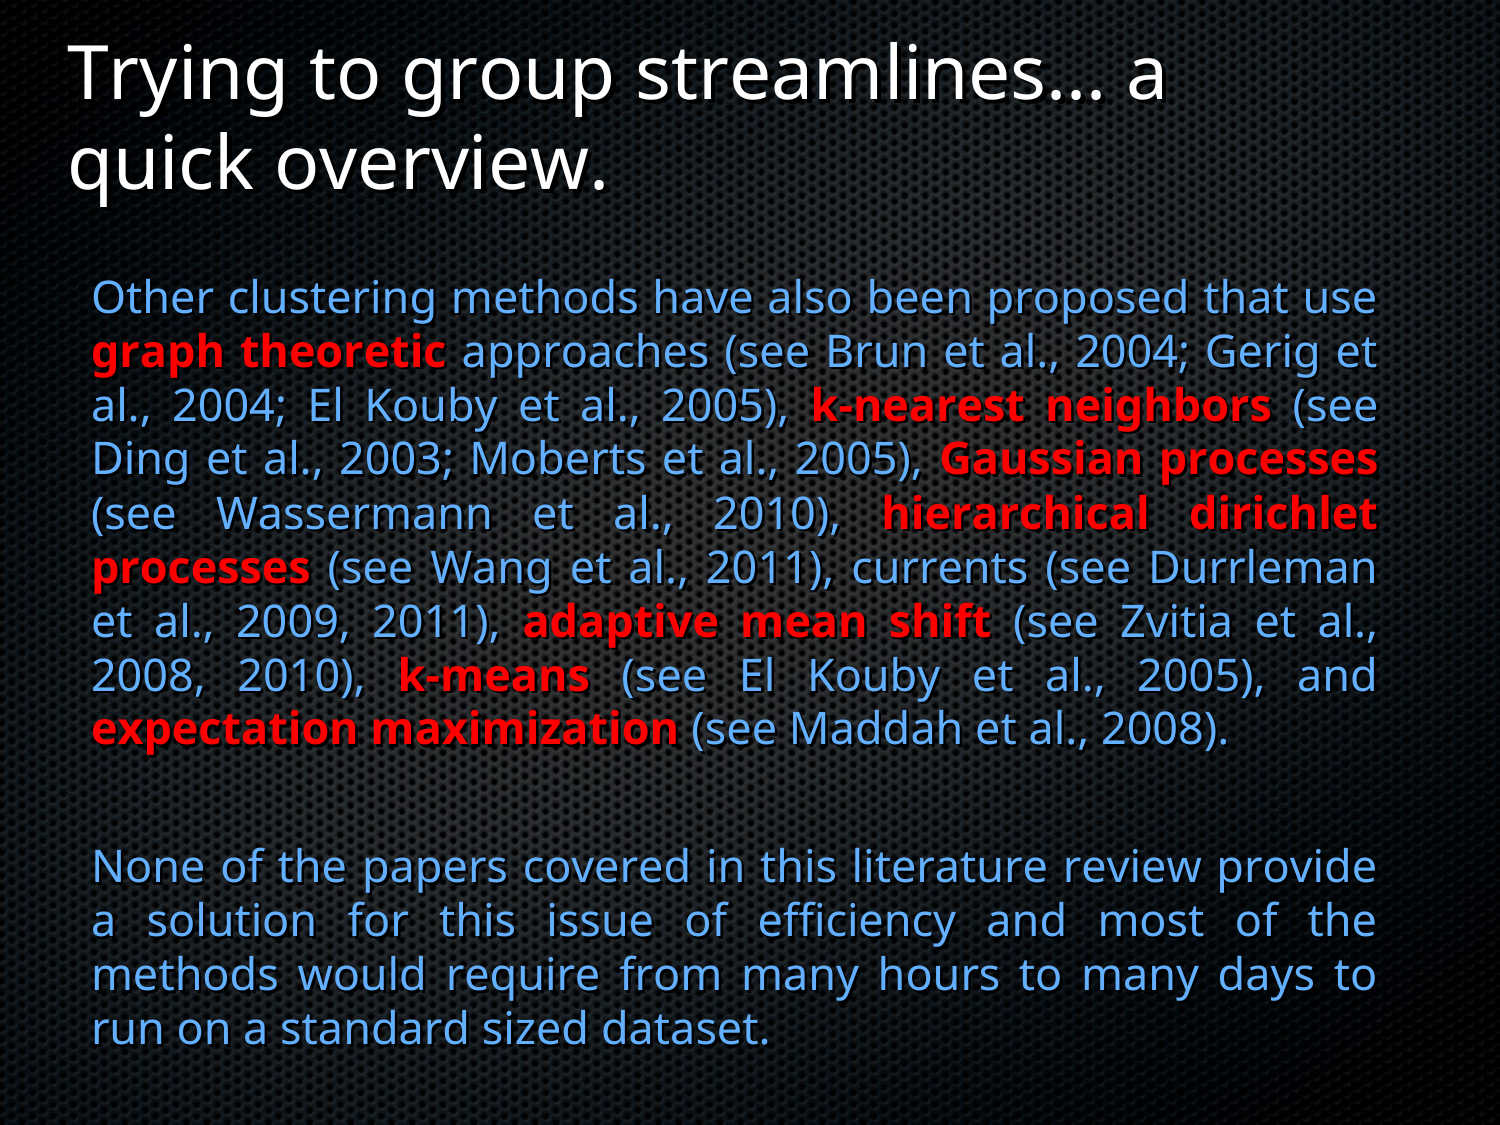

# Trying to group streamlines... a quick overview.
Other clustering methods have also been proposed that use graph theoretic approaches (see Brun et al., 2004; Gerig et al., 2004; El Kouby et al., 2005), k-nearest neighbors (see Ding et al., 2003; Moberts et al., 2005), Gaussian processes (see Wassermann et al., 2010), hierarchical dirichlet processes (see Wang et al., 2011), currents (see Durrleman et al., 2009, 2011), adaptive mean shift (see Zvitia et al., 2008, 2010), k-means (see El Kouby et al., 2005), and expectation maximization (see Maddah et al., 2008).
None of the papers covered in this literature review provide a solution for this issue of efficiency and most of the methods would require from many hours to many days to run on a standard sized dataset.